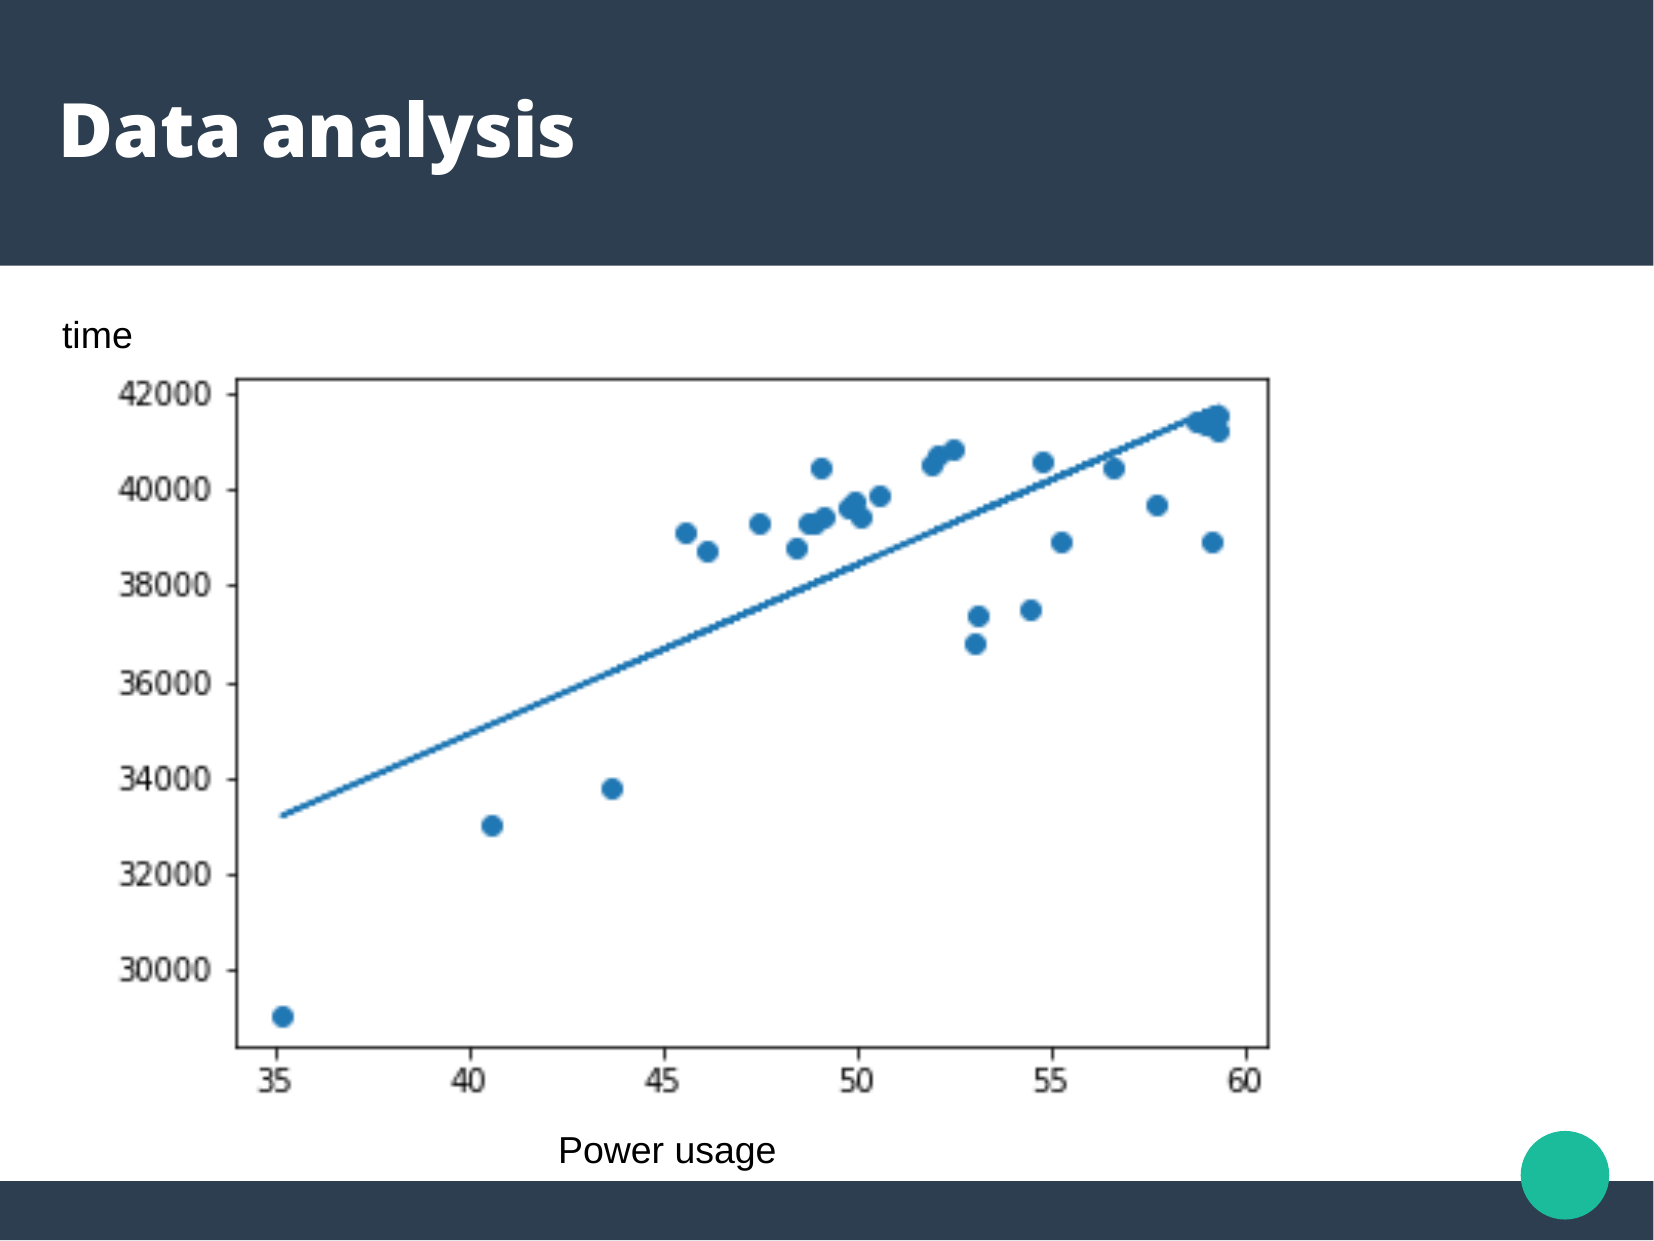

# Data analysis
time
.
Power usage